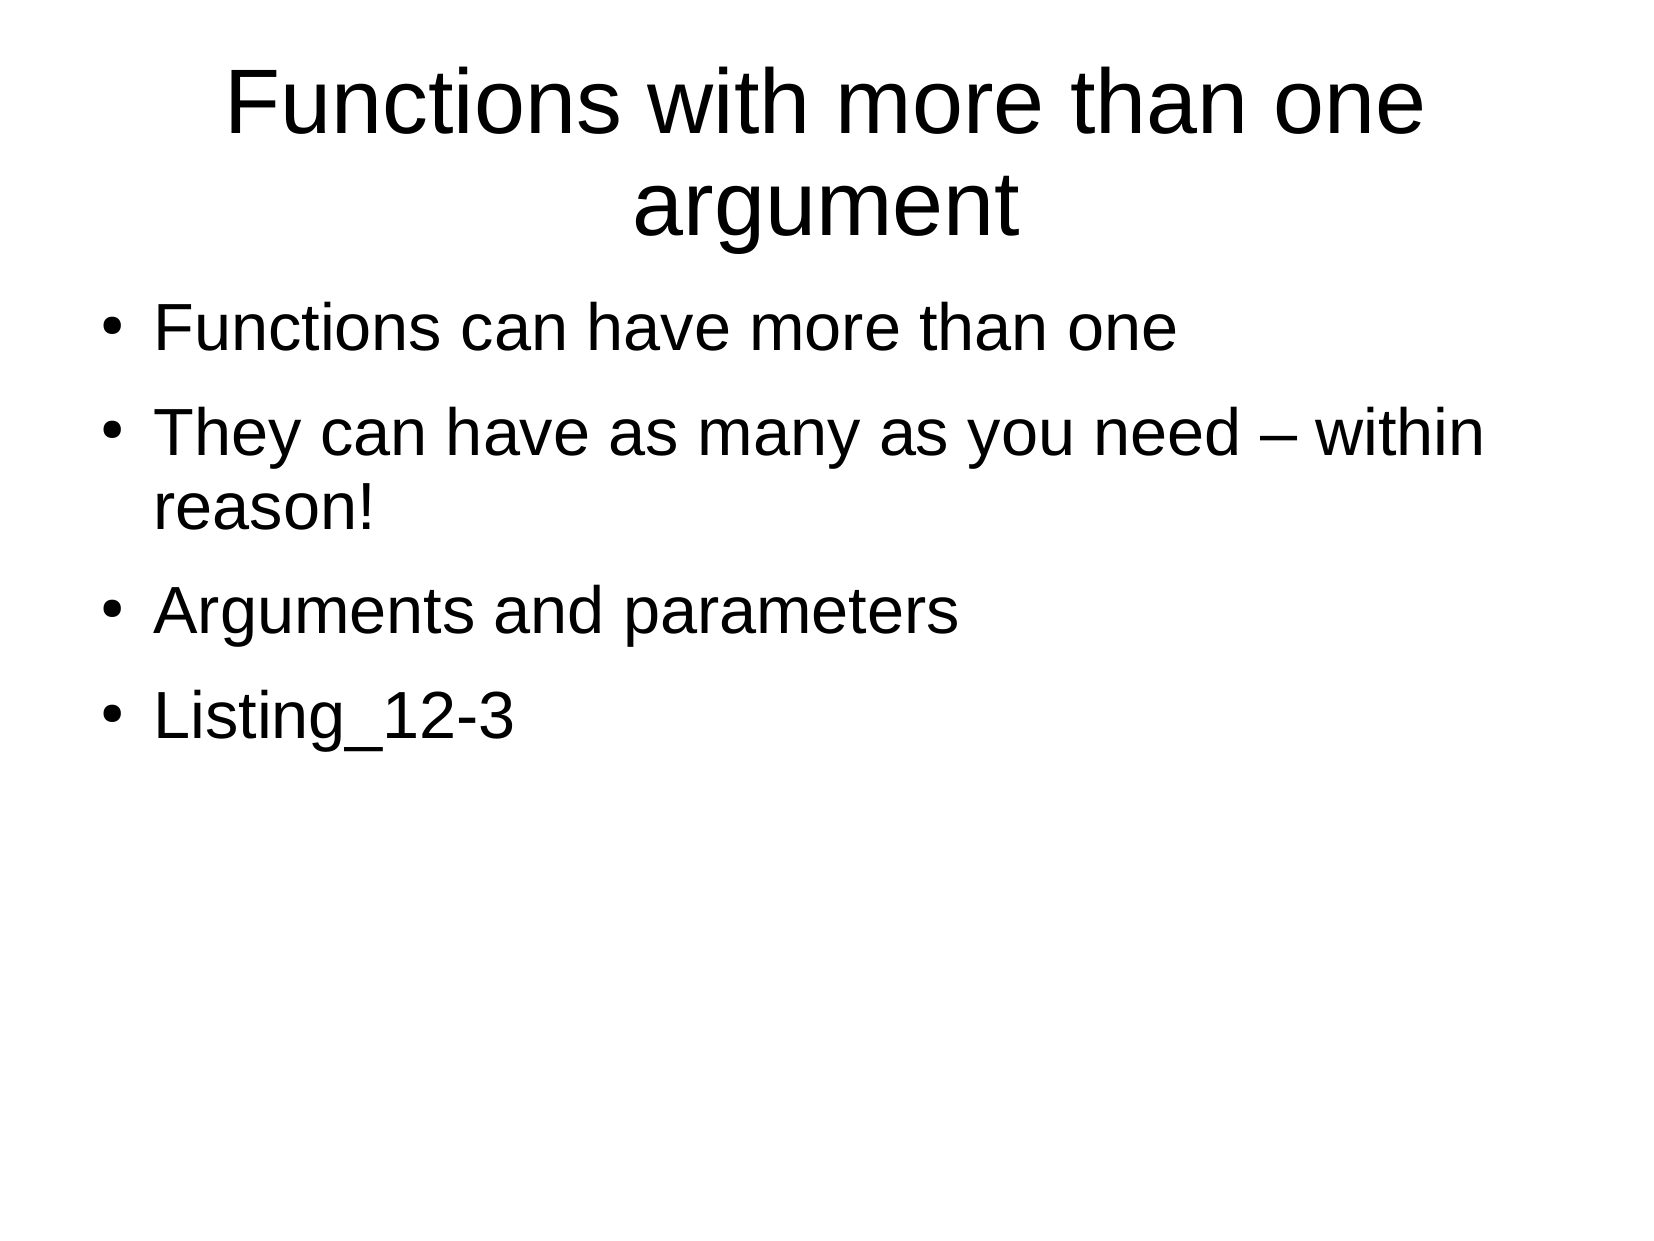

# Functions with more than one argument
Functions can have more than one
They can have as many as you need – within reason!
Arguments and parameters
Listing_12-3